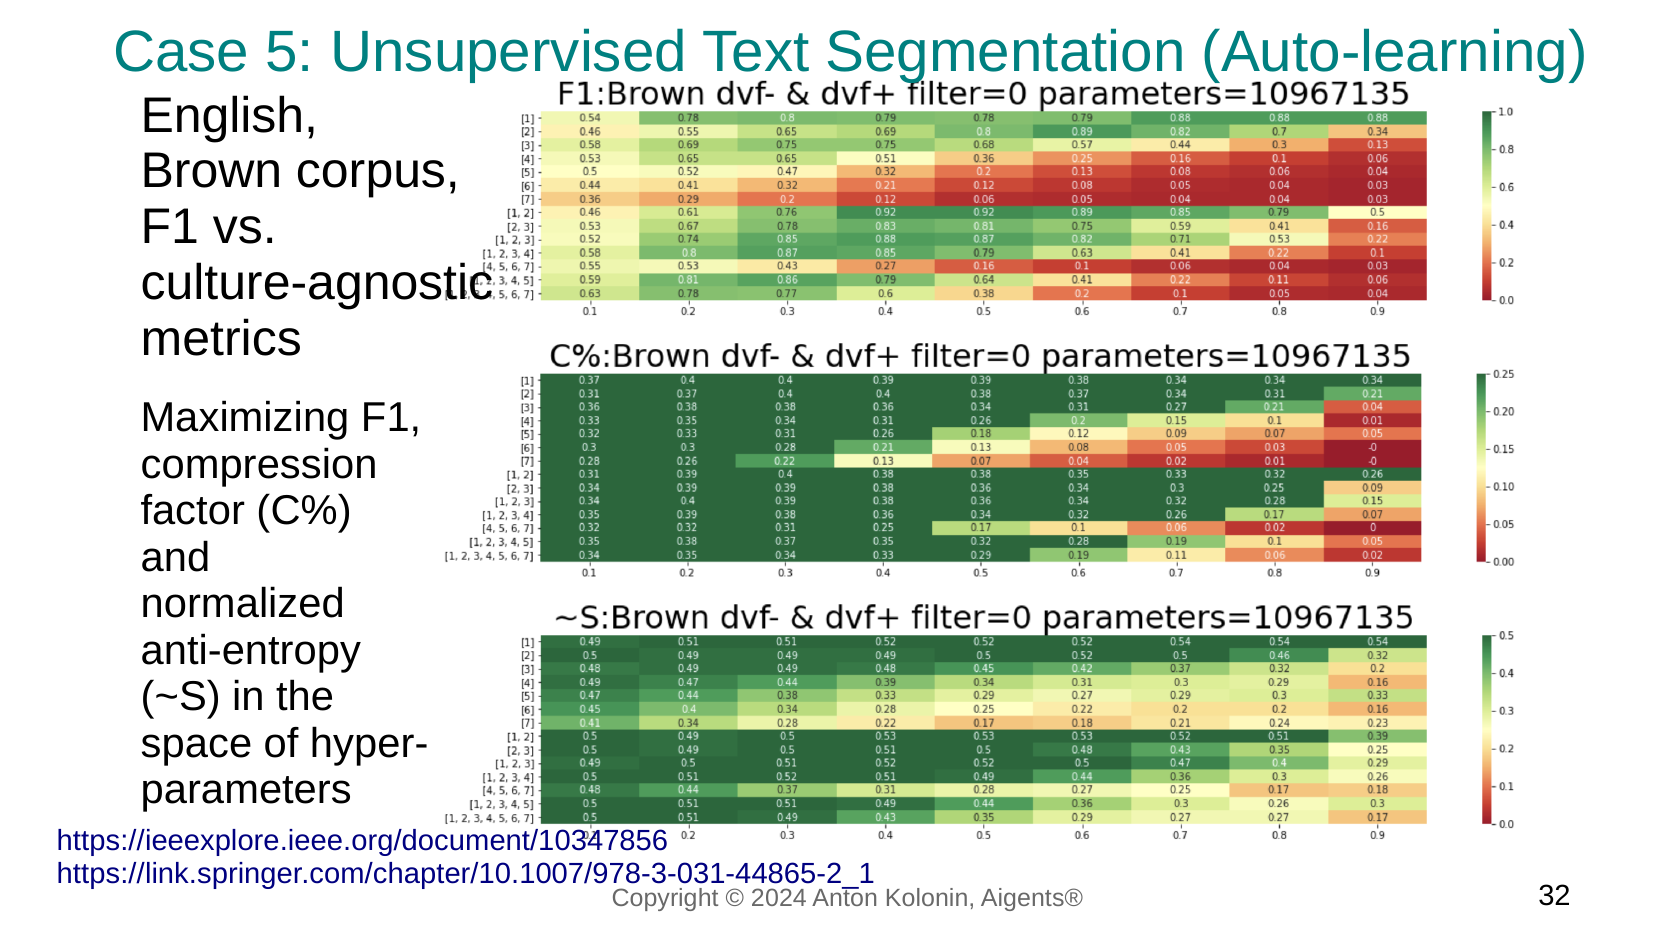

Case 5: Unsupervised Text Segmentation (Auto-learning)
English,
Brown corpus,
F1 vs.
culture-agnostic
metrics
Maximizing F1, compression factor (C%) and normalized anti-entropy (~S) in the space of hyper-parameters
https://ieeexplore.ieee.org/document/10347856
https://link.springer.com/chapter/10.1007/978-3-031-44865-2_1
Copyright © 2024 Anton Kolonin, Aigents®
32